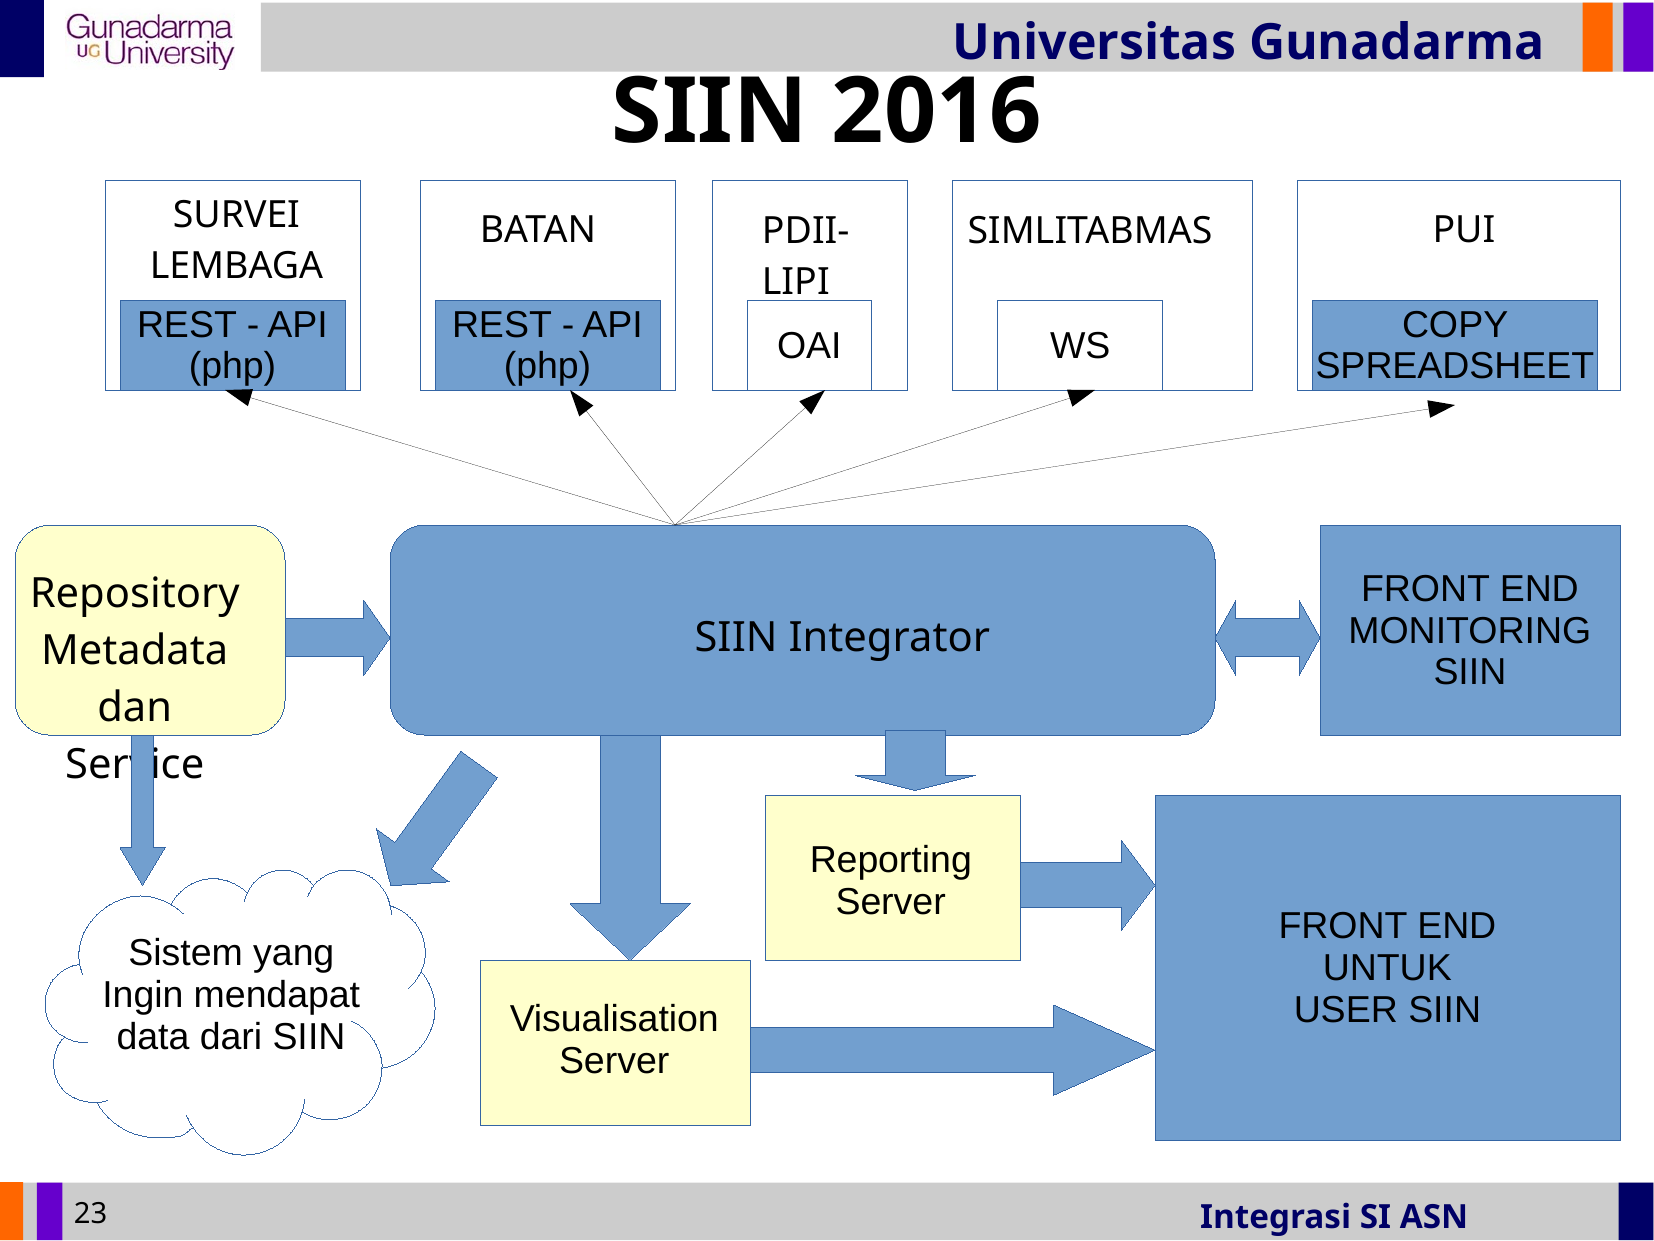

# SIIN 2016
SURVEI
LEMBAGA
BATAN
PUI
PDII-LIPI
SIMLITABMAS
REST - API
(php)
REST - API
(php)
OAI
WS
COPY
SPREADSHEET
FRONT END
MONITORING
SIIN
Repository
Metadata
dan Service
SIIN Integrator
FRONT END
UNTUK
USER SIIN
Reporting
Server
Sistem yang
Ingin mendapat
data dari SIIN
Visualisation
Server